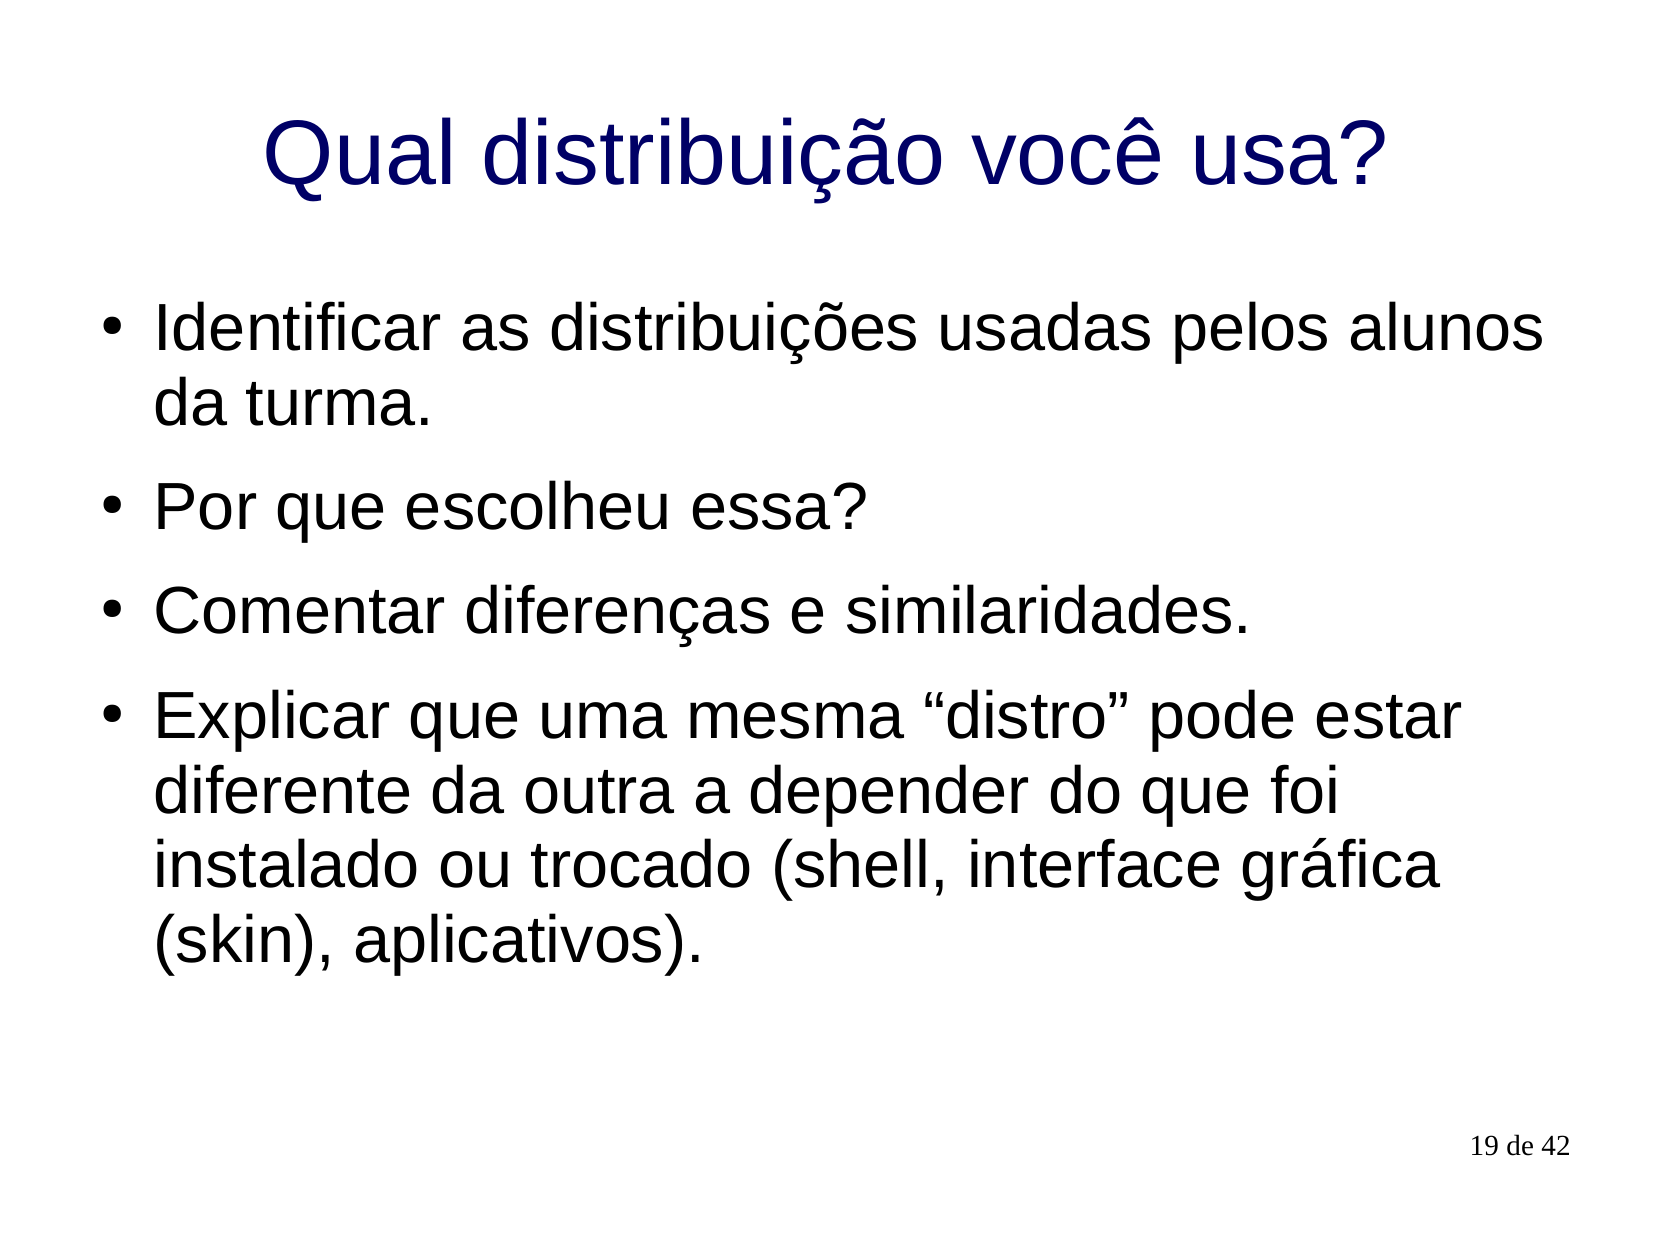

# Qual distribuição você usa?
Identificar as distribuições usadas pelos alunos da turma.
Por que escolheu essa?
Comentar diferenças e similaridades.
Explicar que uma mesma “distro” pode estar diferente da outra a depender do que foi instalado ou trocado (shell, interface gráfica (skin), aplicativos).
19